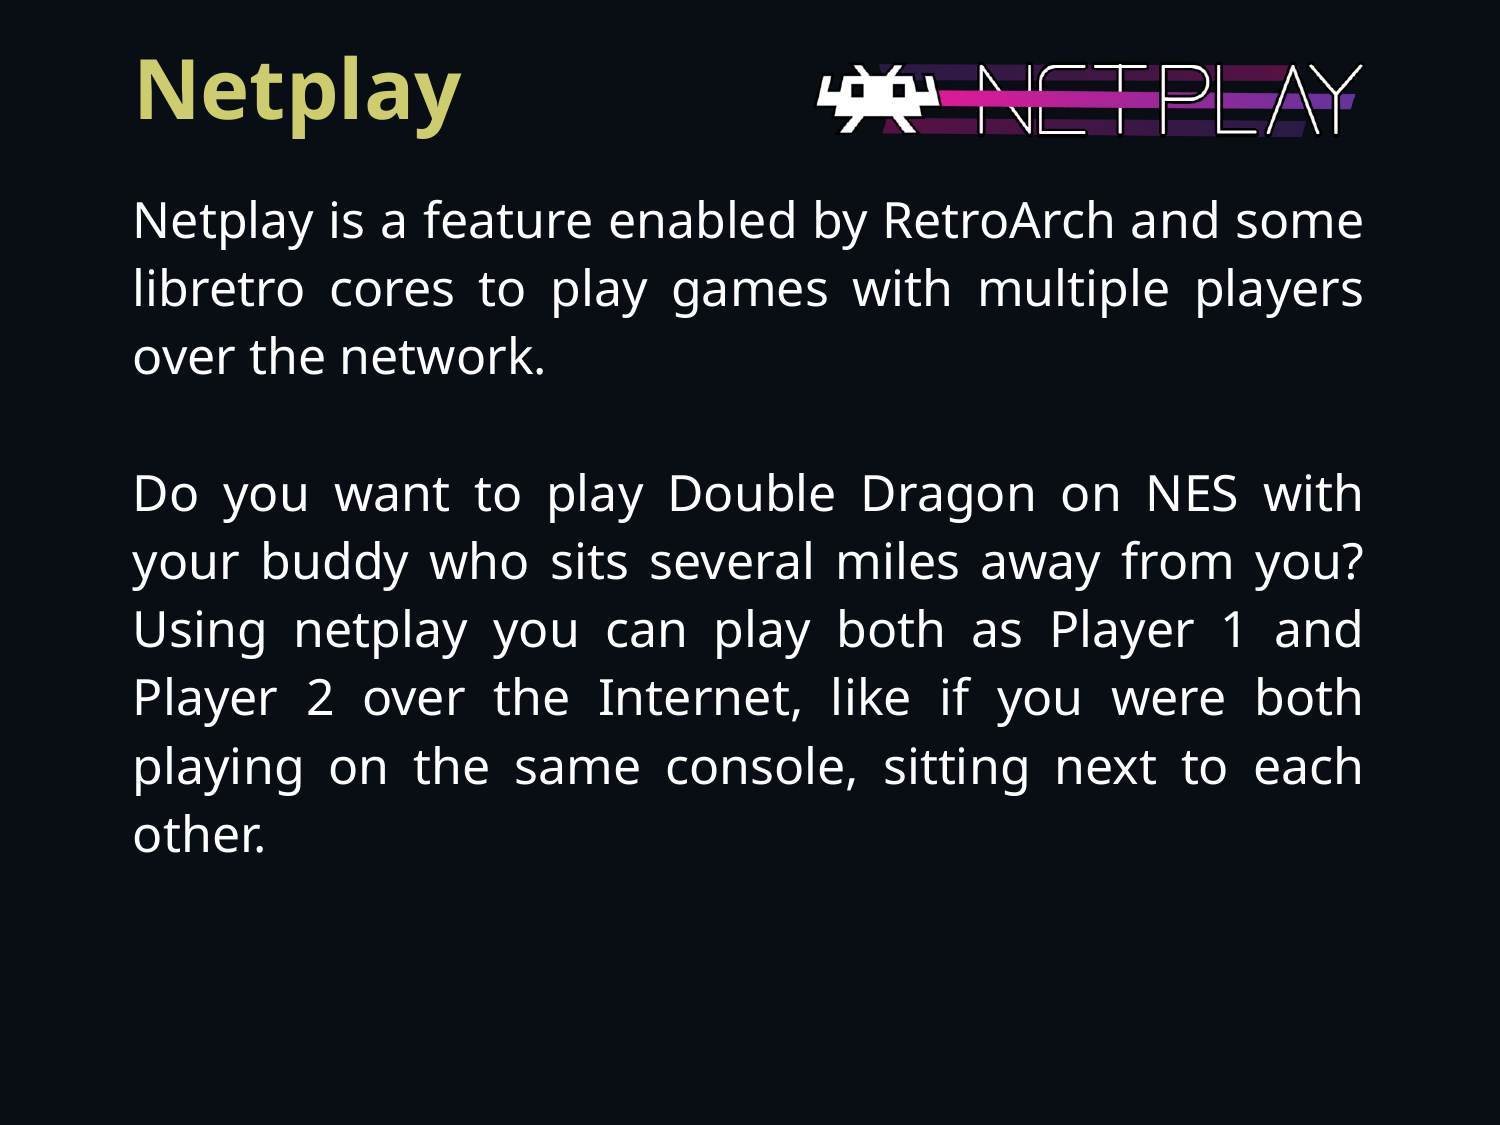

Netplay
Netplay is a feature enabled by RetroArch and some libretro cores to play games with multiple players over the network.
Do you want to play Double Dragon on NES with your buddy who sits several miles away from you? Using netplay you can play both as Player 1 and Player 2 over the Internet, like if you were both playing on the same console, sitting next to each other.